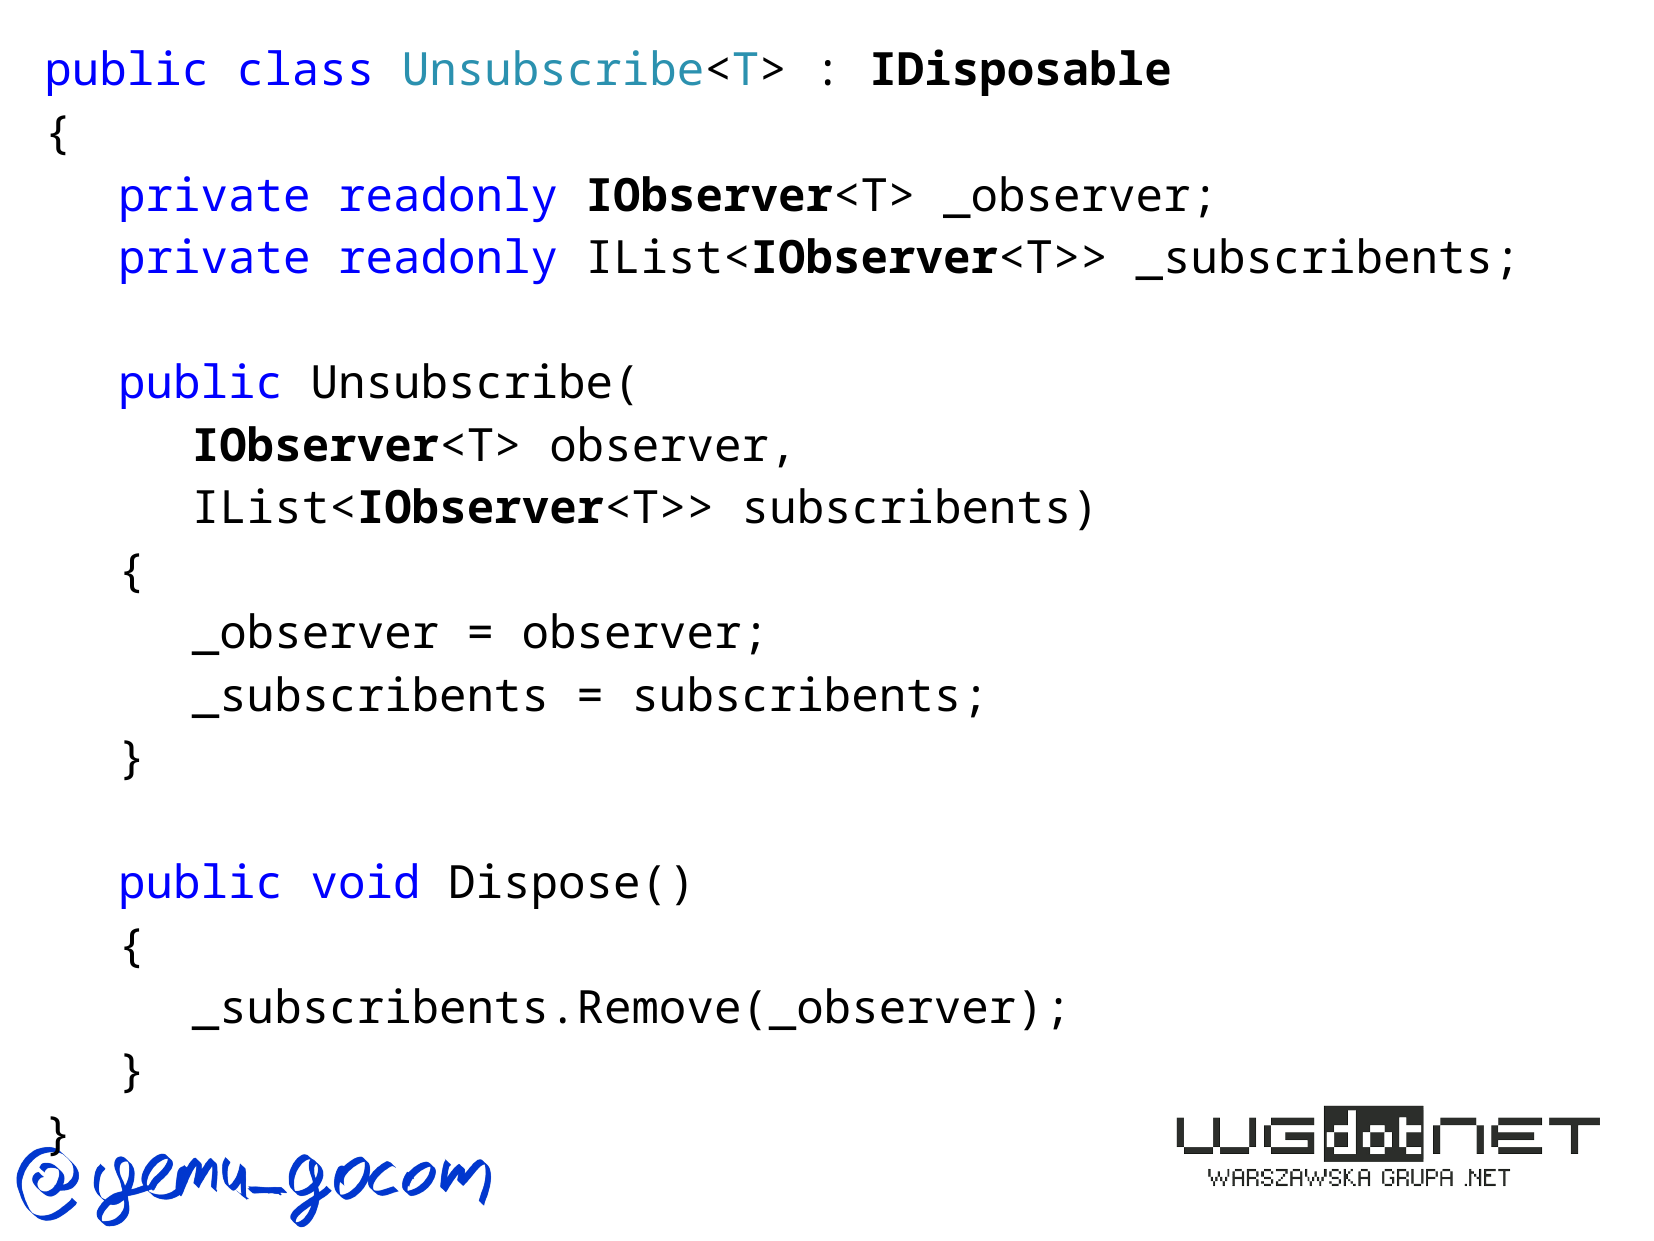

public class Unsubscribe<T> : IDisposable
{
	private readonly IObserver<T> _observer;
	private readonly IList<IObserver<T>> _subscribents;
	public Unsubscribe(
		IObserver<T> observer,
		IList<IObserver<T>> subscribents)
	{
		_observer = observer;
		_subscribents = subscribents;
	}
	public void Dispose()
	{
		_subscribents.Remove(_observer);
	}
}